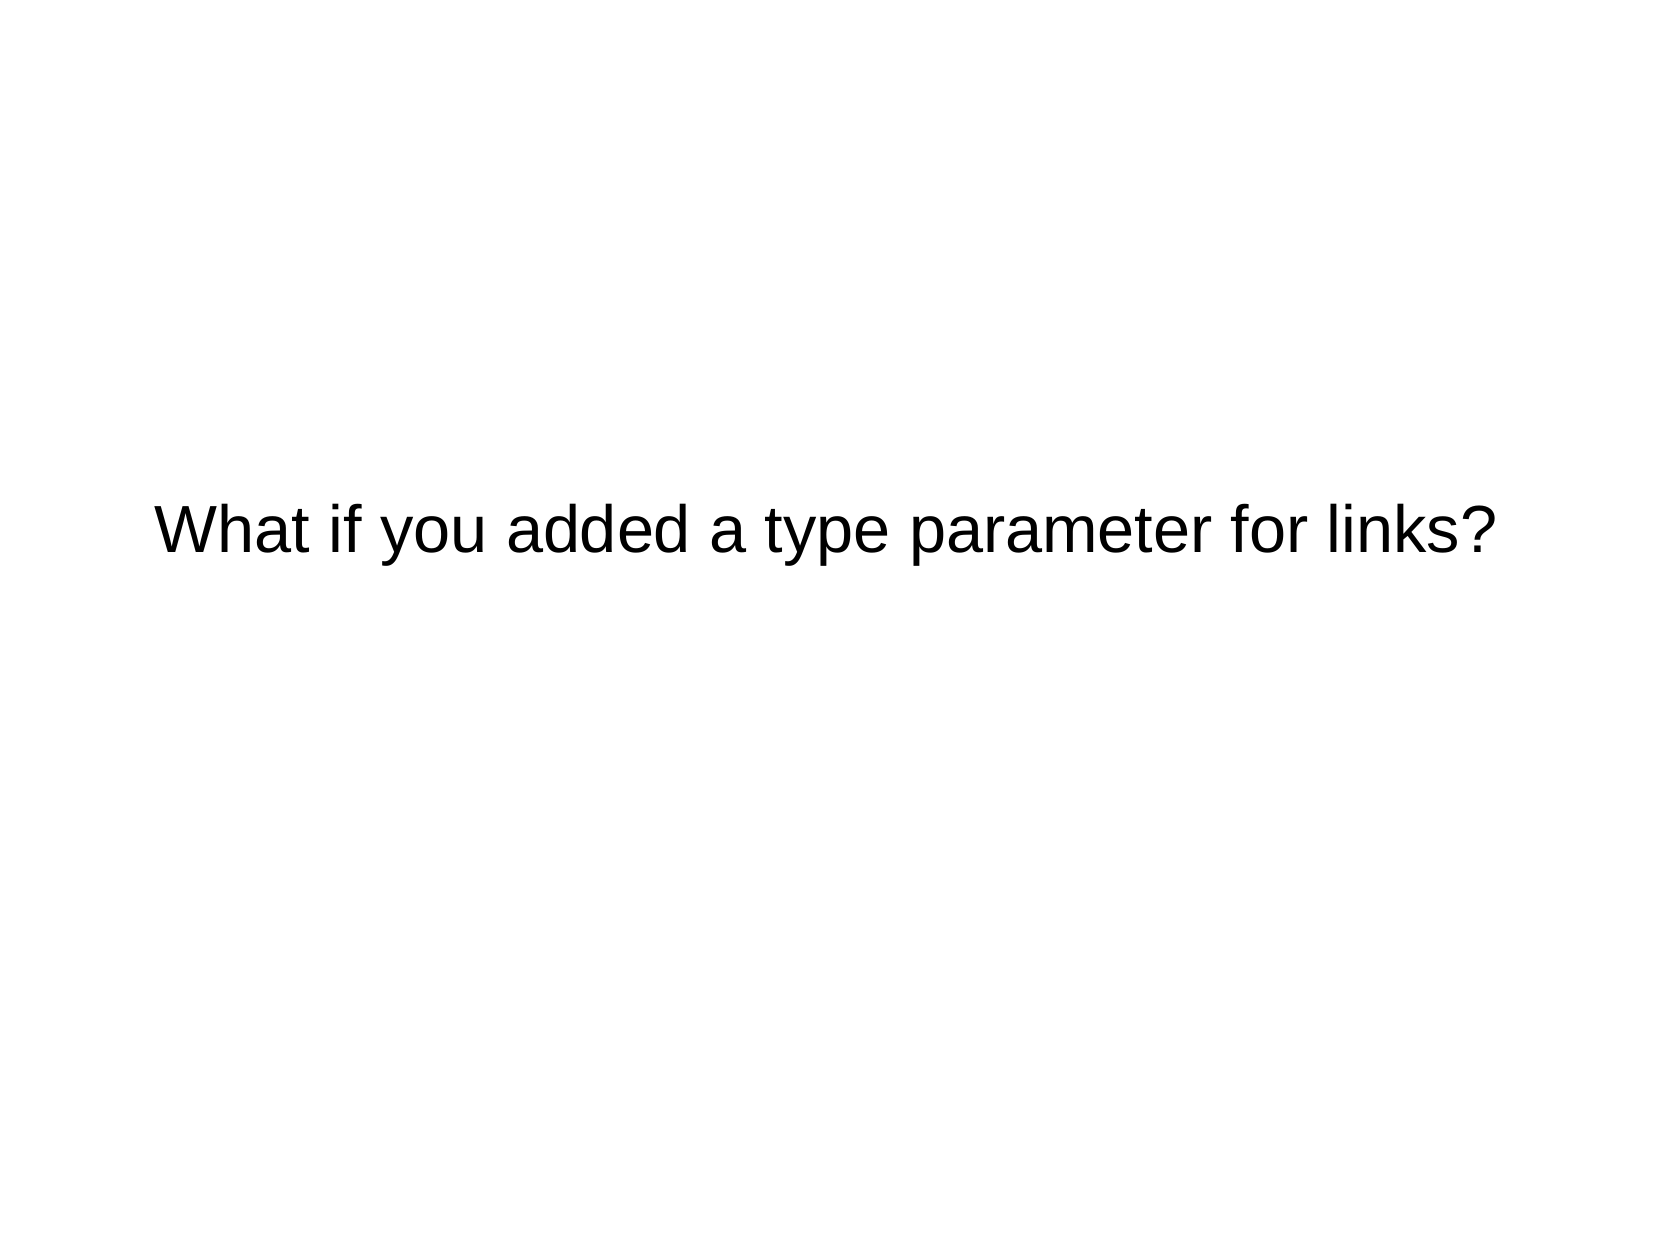

# What if you added a type parameter for links?